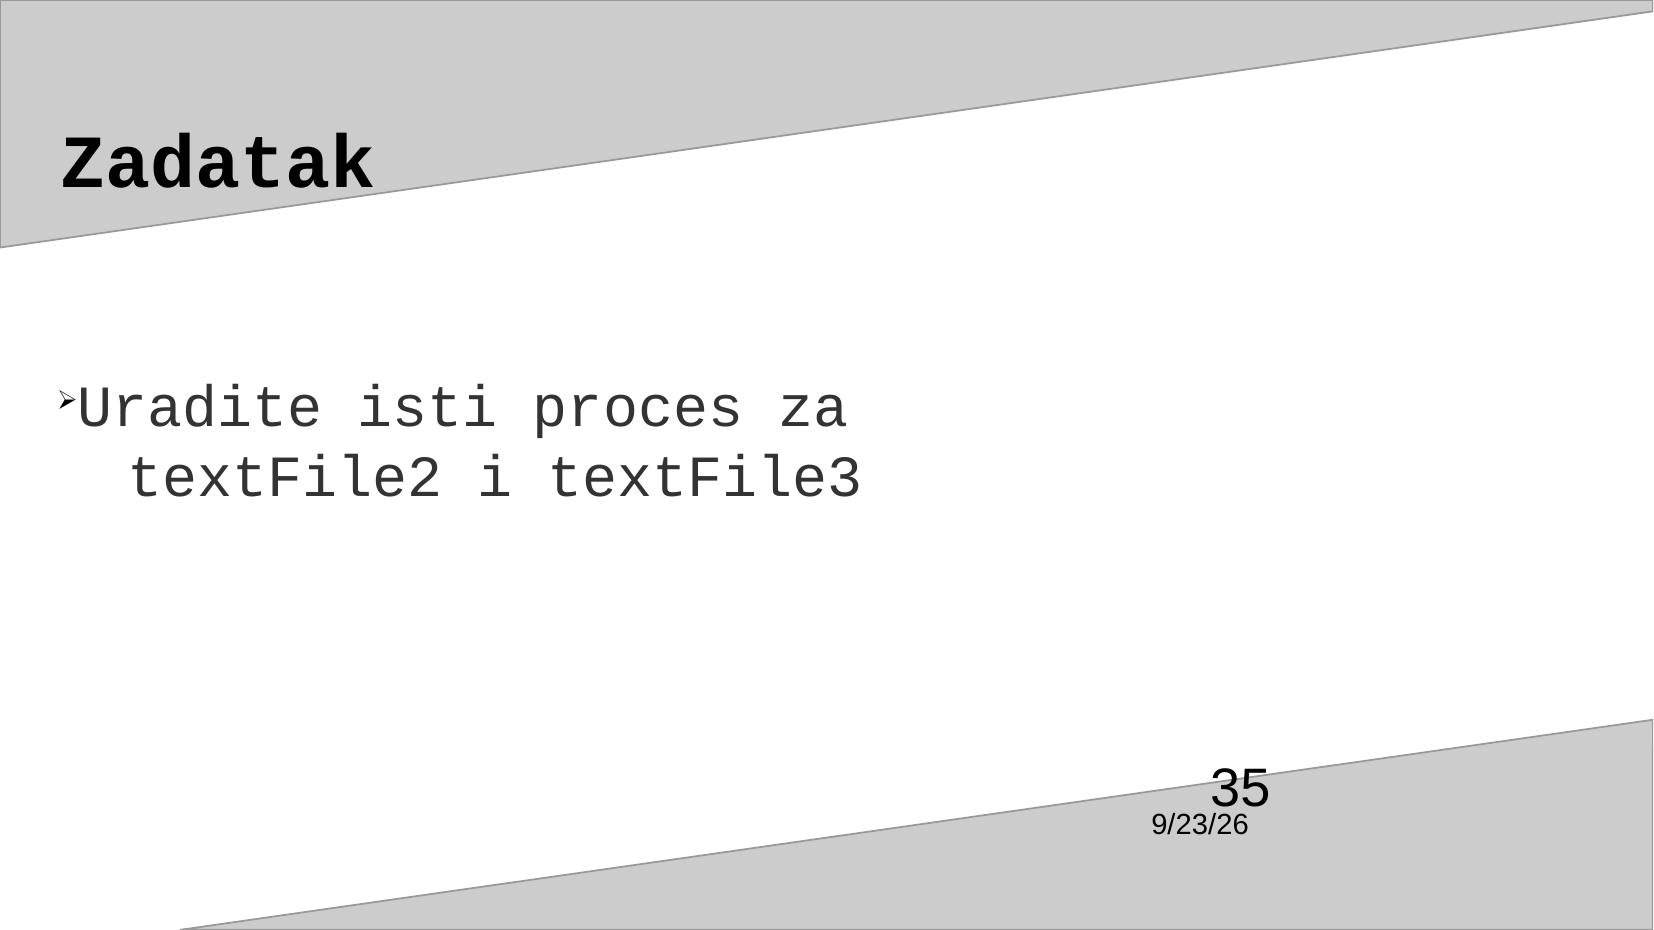

Zadatak
Uradite isti proces za
 textFile2 i textFile3
34